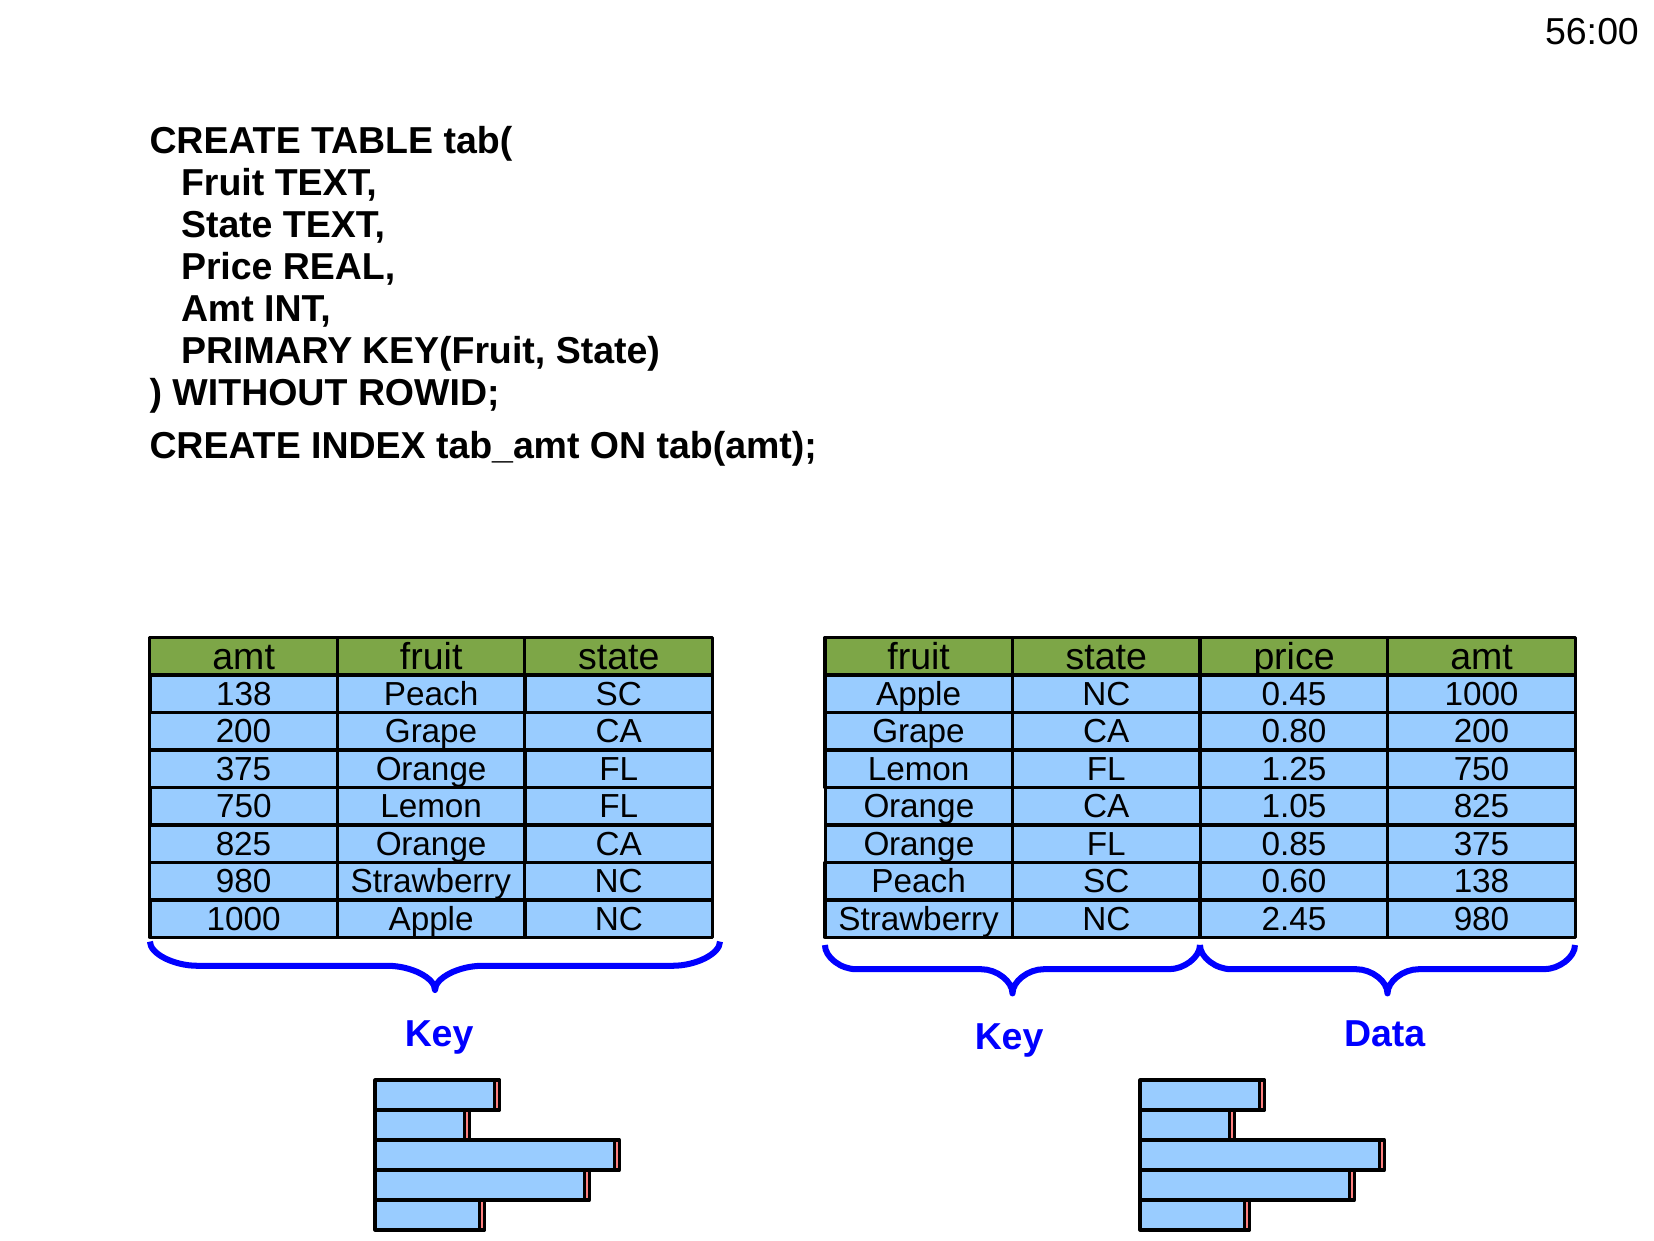

56:00
CREATE TABLE tab(
 Fruit TEXT,
 State TEXT,
 Price REAL,
 Amt INT,
 PRIMARY KEY(Fruit, State)
) WITHOUT ROWID;
CREATE INDEX tab_amt ON tab(amt);
amt
fruit
state
fruit
state
price
amt
138
Peach
SC
Apple
NC
0.45
1000
200
Grape
CA
Grape
CA
0.80
200
375
Orange
FL
Lemon
FL
1.25
750
750
Lemon
FL
Orange
CA
1.05
825
825
Orange
CA
Orange
FL
0.85
375
980
Strawberry
NC
Peach
SC
0.60
138
1000
Apple
NC
Strawberry
NC
2.45
980
Key
Data
Key